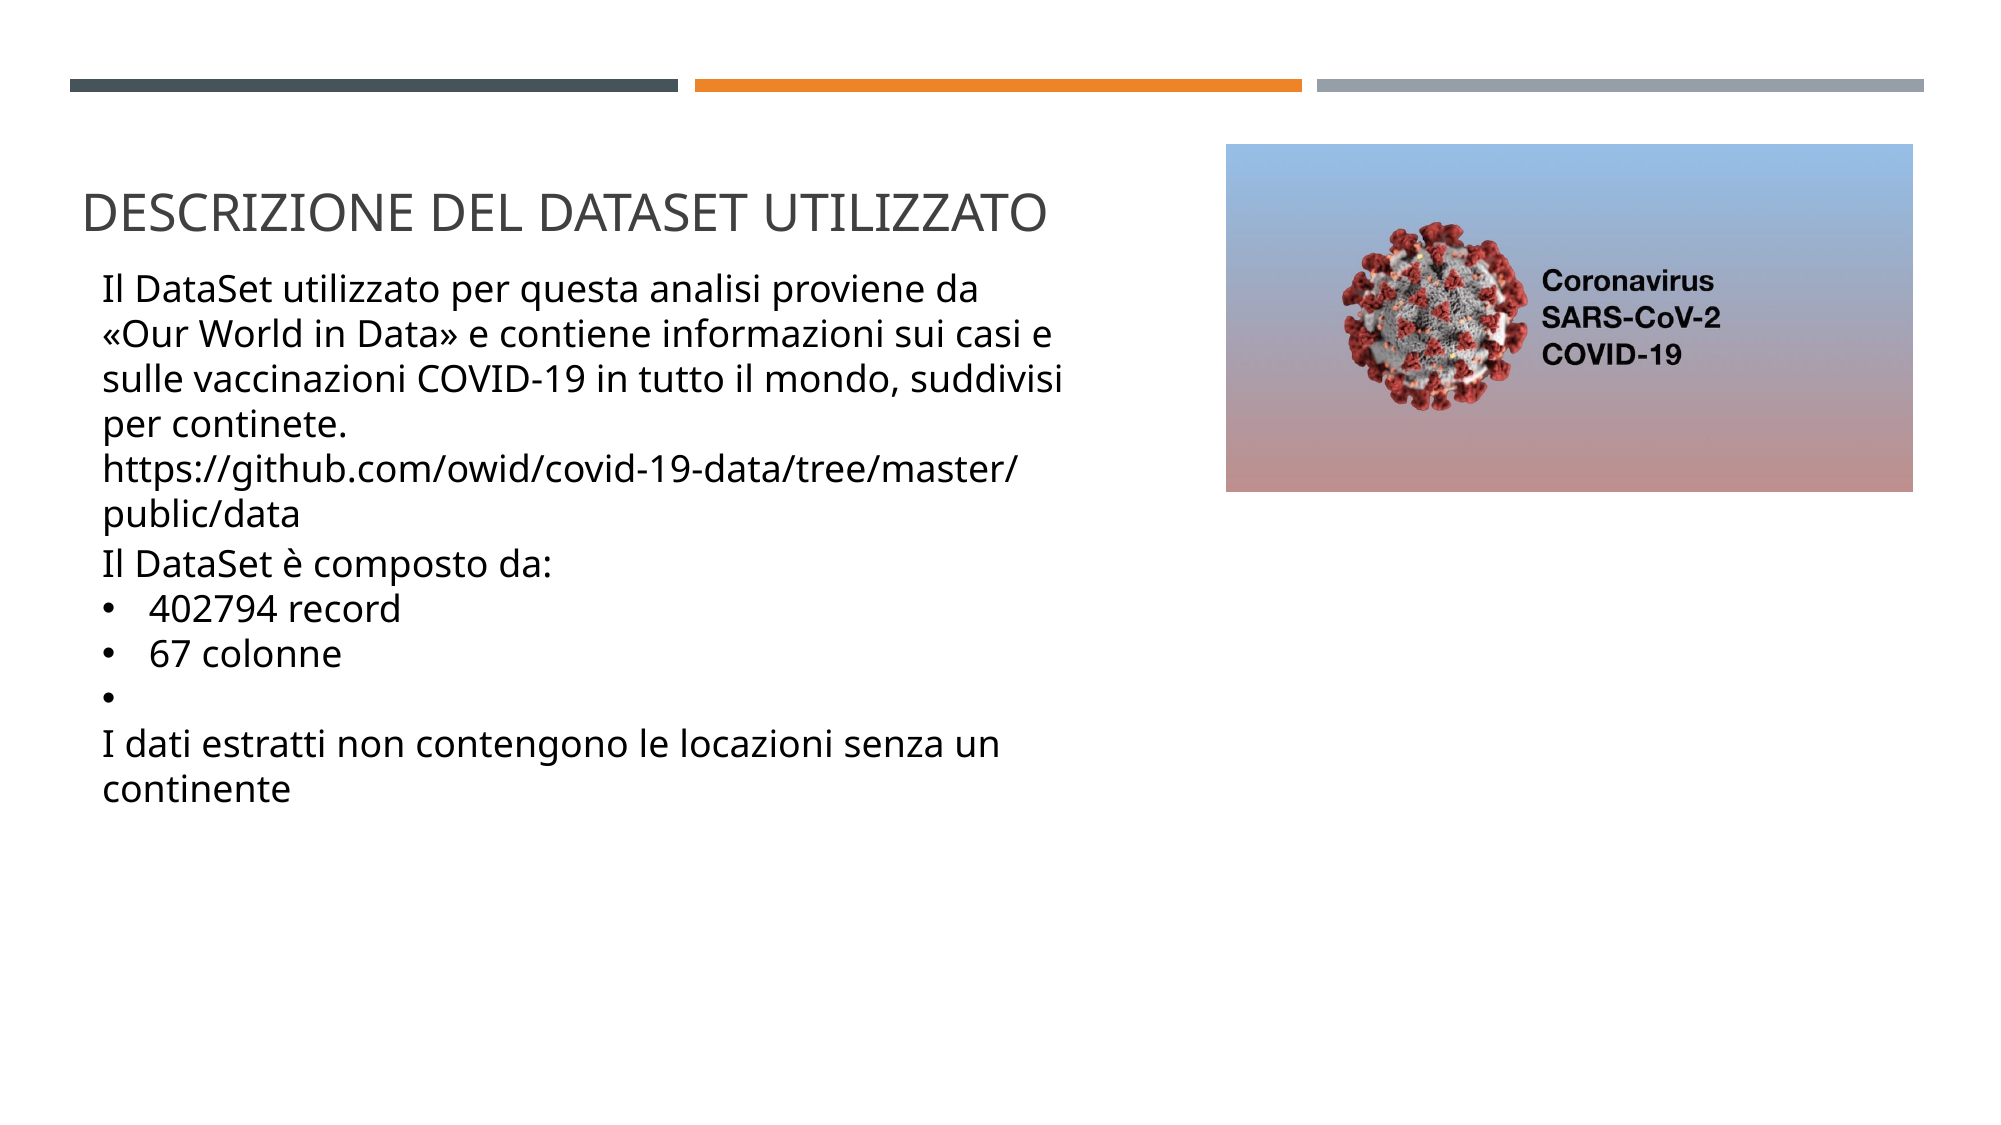

# Descrizione del dataset utilizzato
Il DataSet utilizzato per questa analisi proviene da «Our World in Data» e contiene informazioni sui casi e sulle vaccinazioni COVID-19 in tutto il mondo, suddivisi per continete.
https://github.com/owid/covid-19-data/tree/master/public/data
Il DataSet è composto da:
402794 record
67 colonne
I dati estratti non contengono le locazioni senza un continente